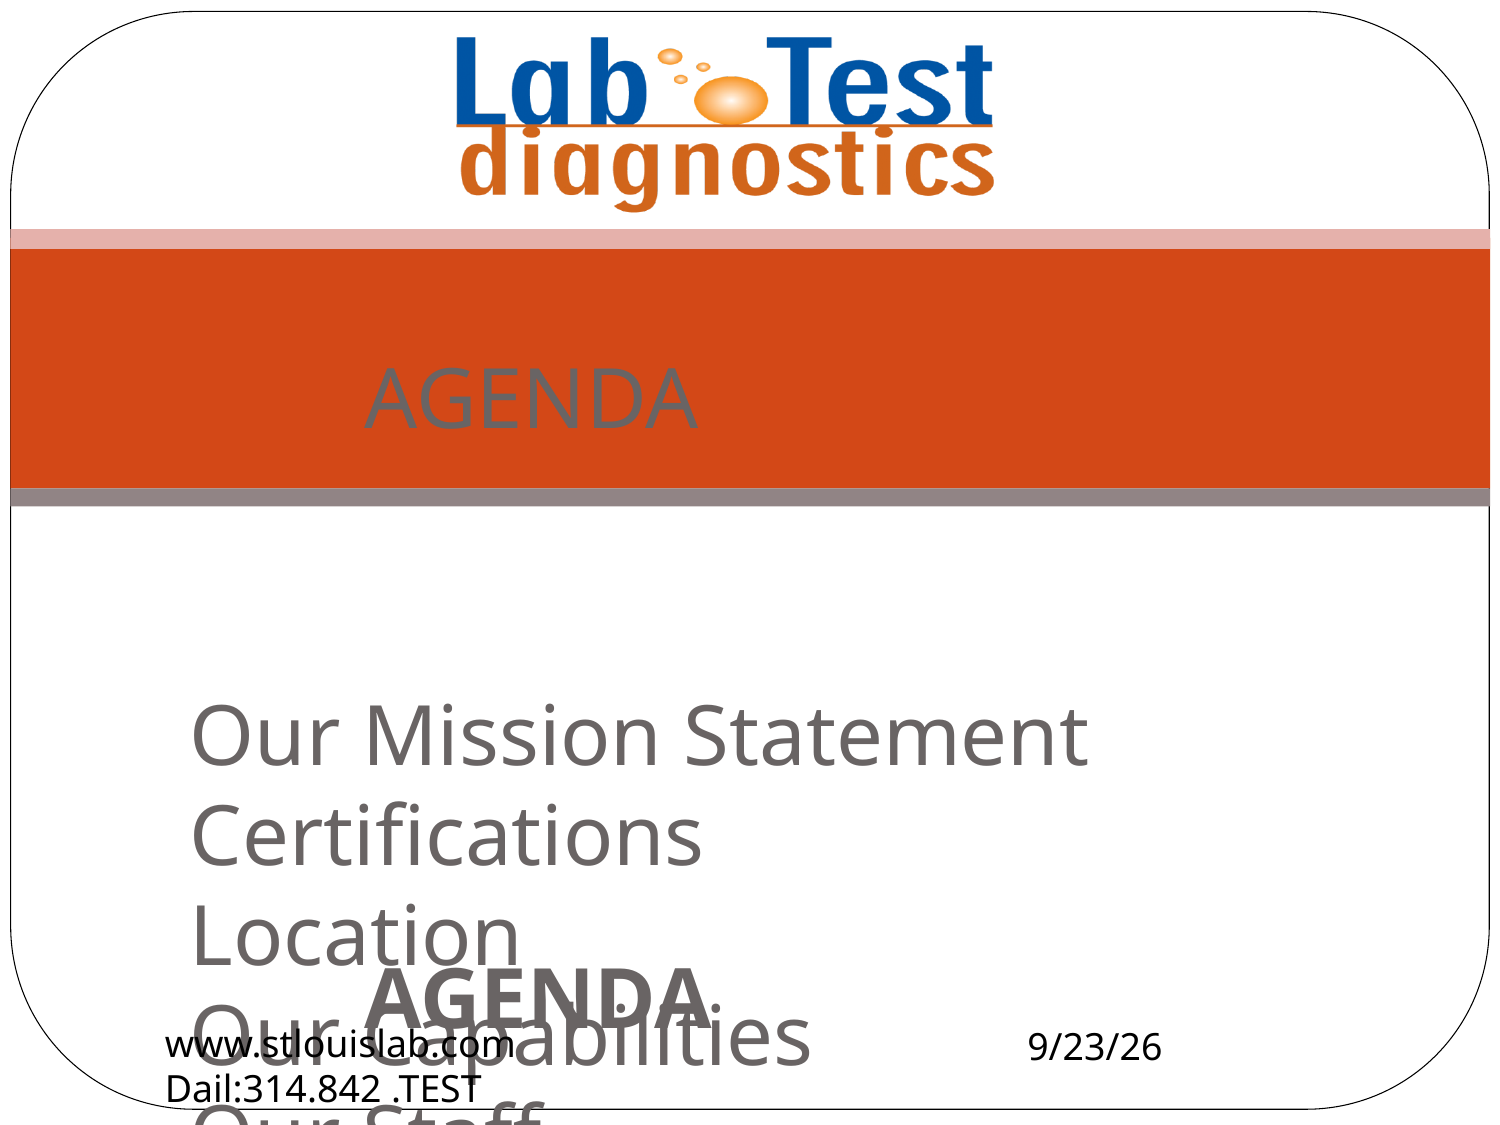

AGENDA
AGENDA
# Our Mission Statement
Certifications
Location
Our Capabilities
Our Staff
Our Plan
Next Steps
www.stlouislab.com Dail:314.842 .TEST